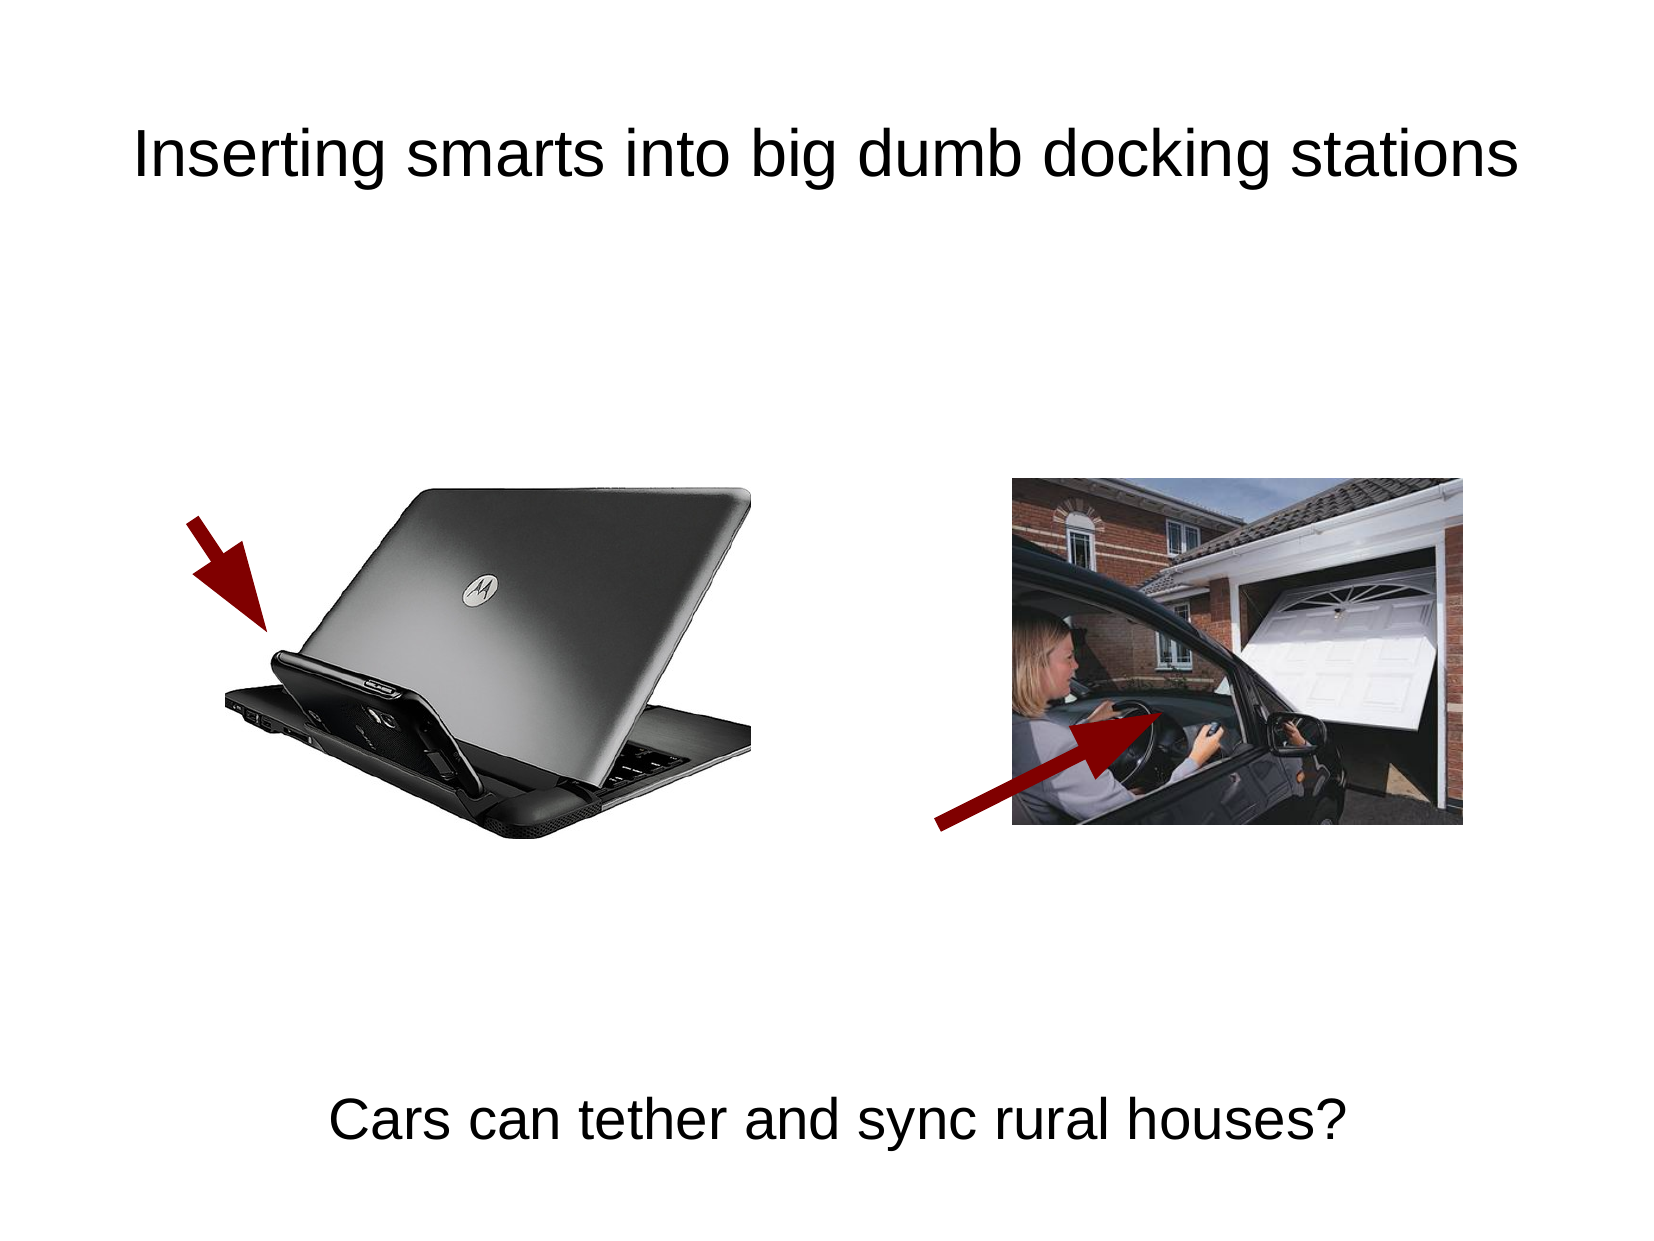

# Inserting smarts into big dumb docking stations
Cars can tether and sync rural houses?